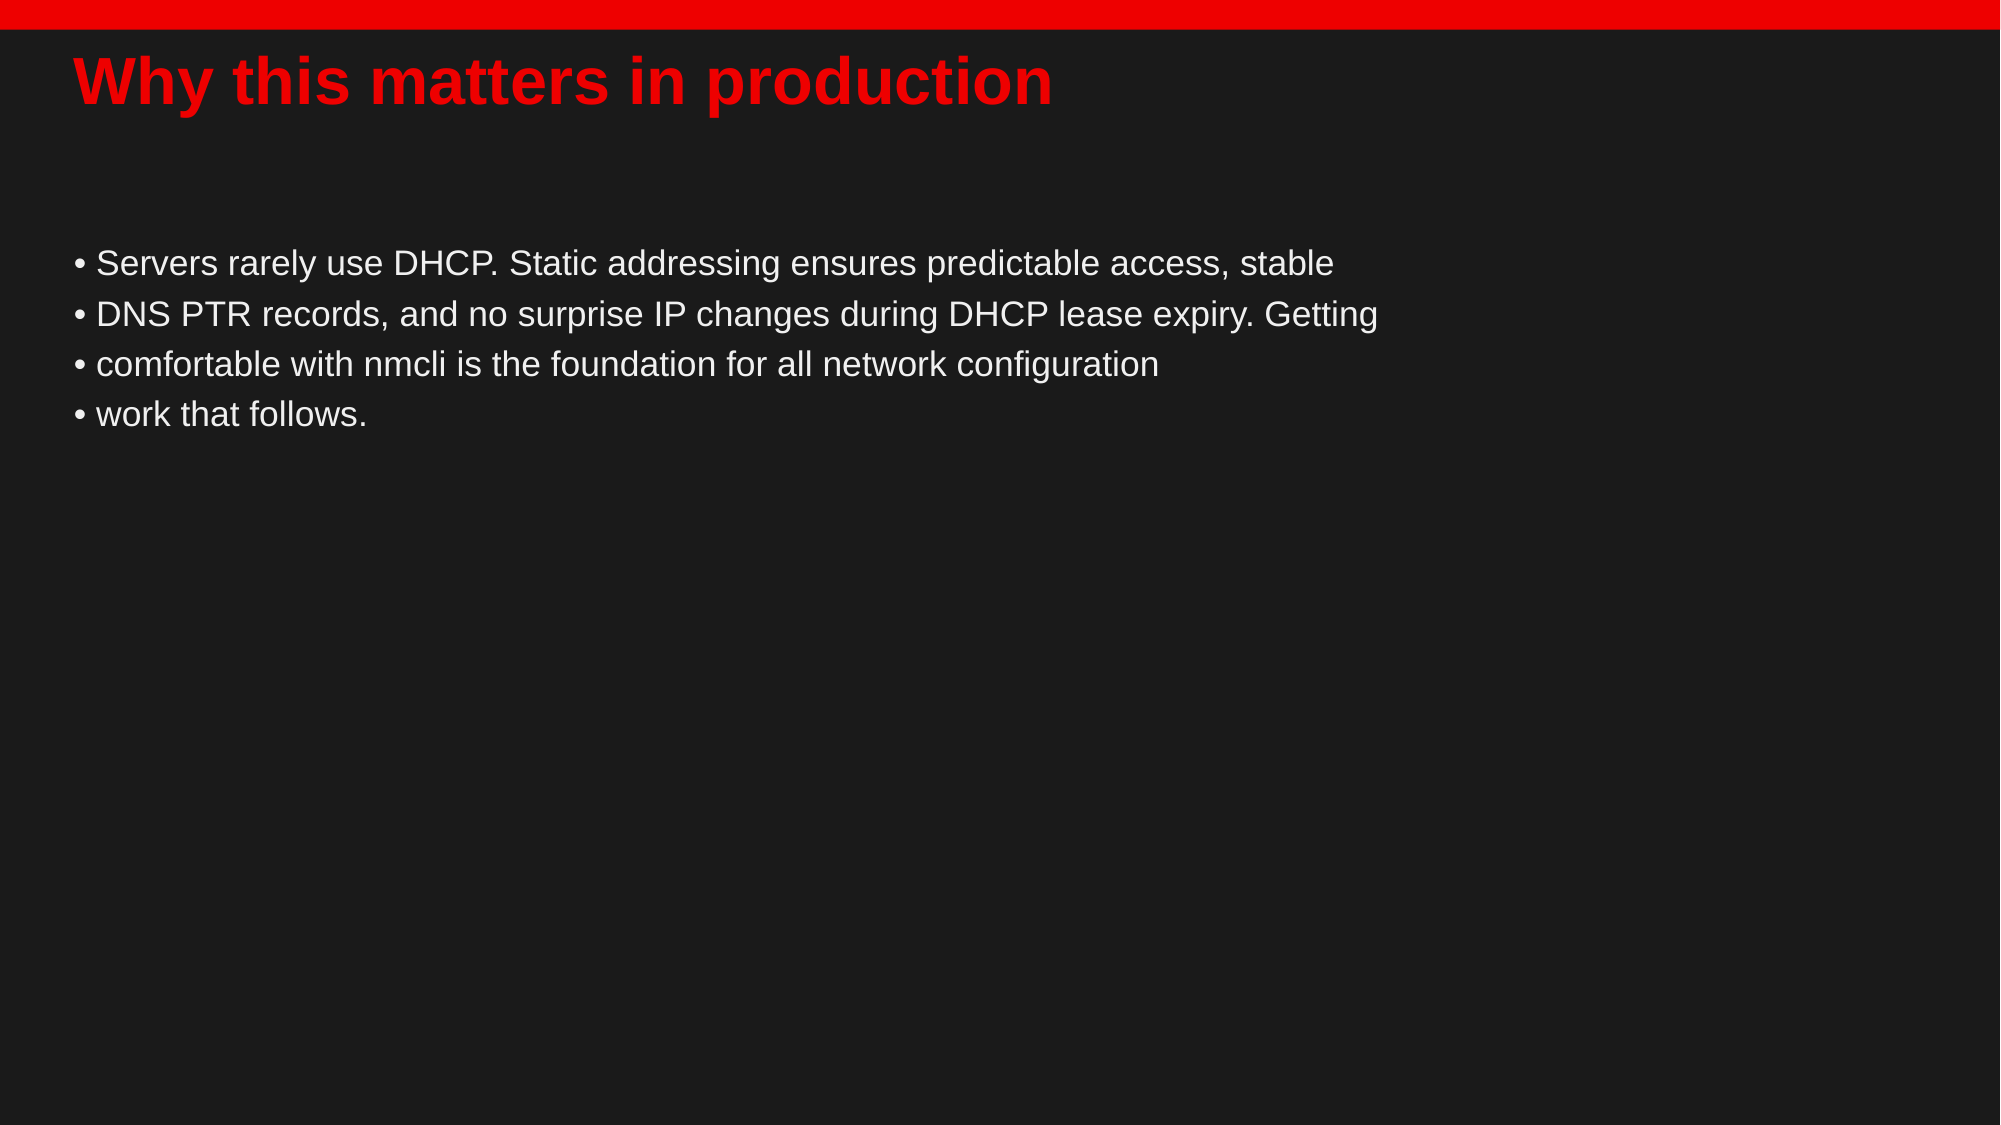

Why this matters in production
• Servers rarely use DHCP. Static addressing ensures predictable access, stable
• DNS PTR records, and no surprise IP changes during DHCP lease expiry. Getting
• comfortable with nmcli is the foundation for all network configuration
• work that follows.